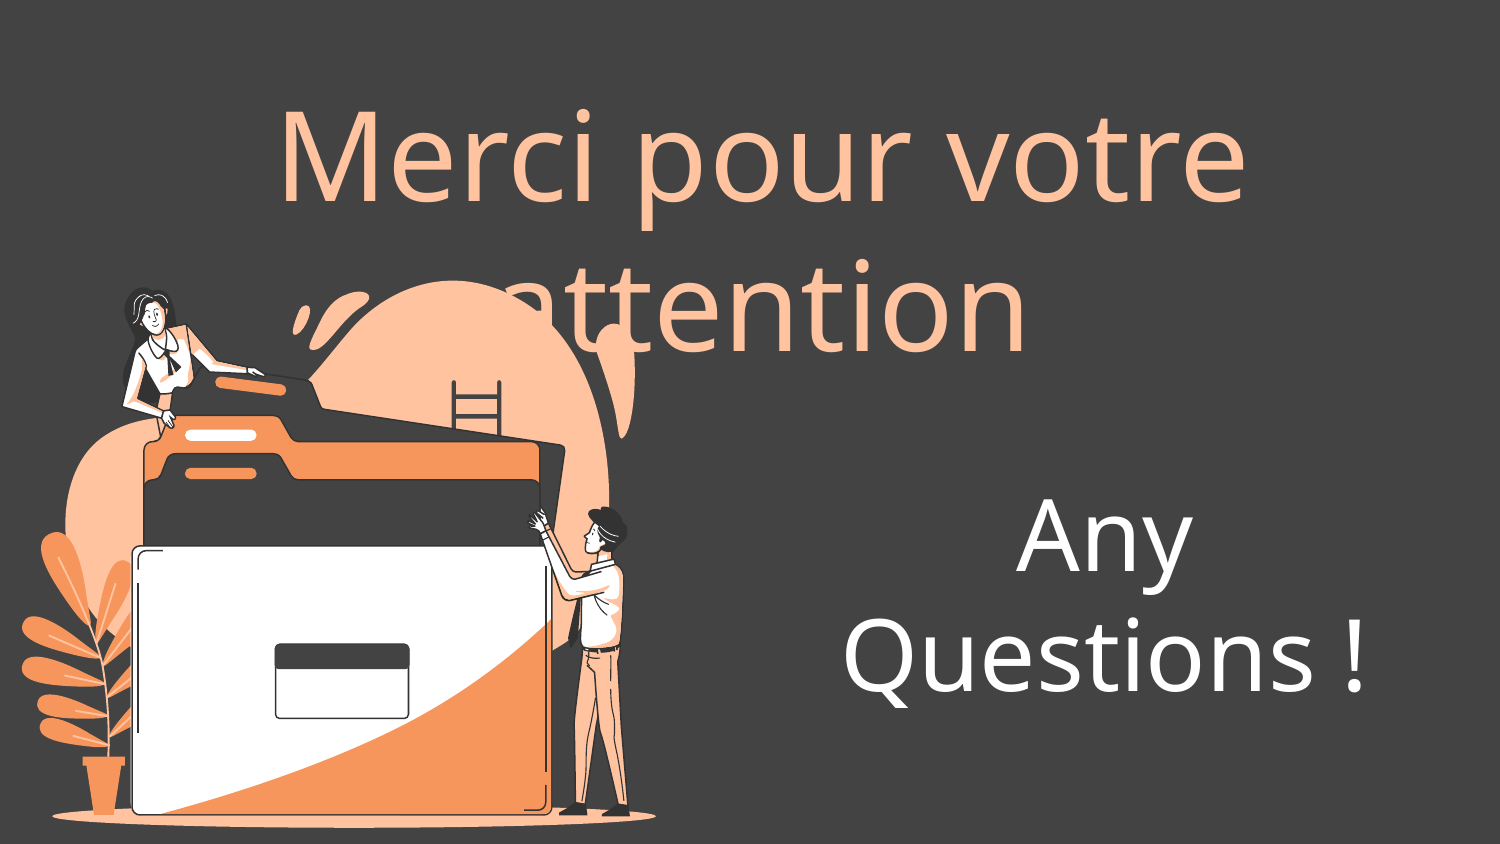

Merci pour votre attention
# Any
Questions !